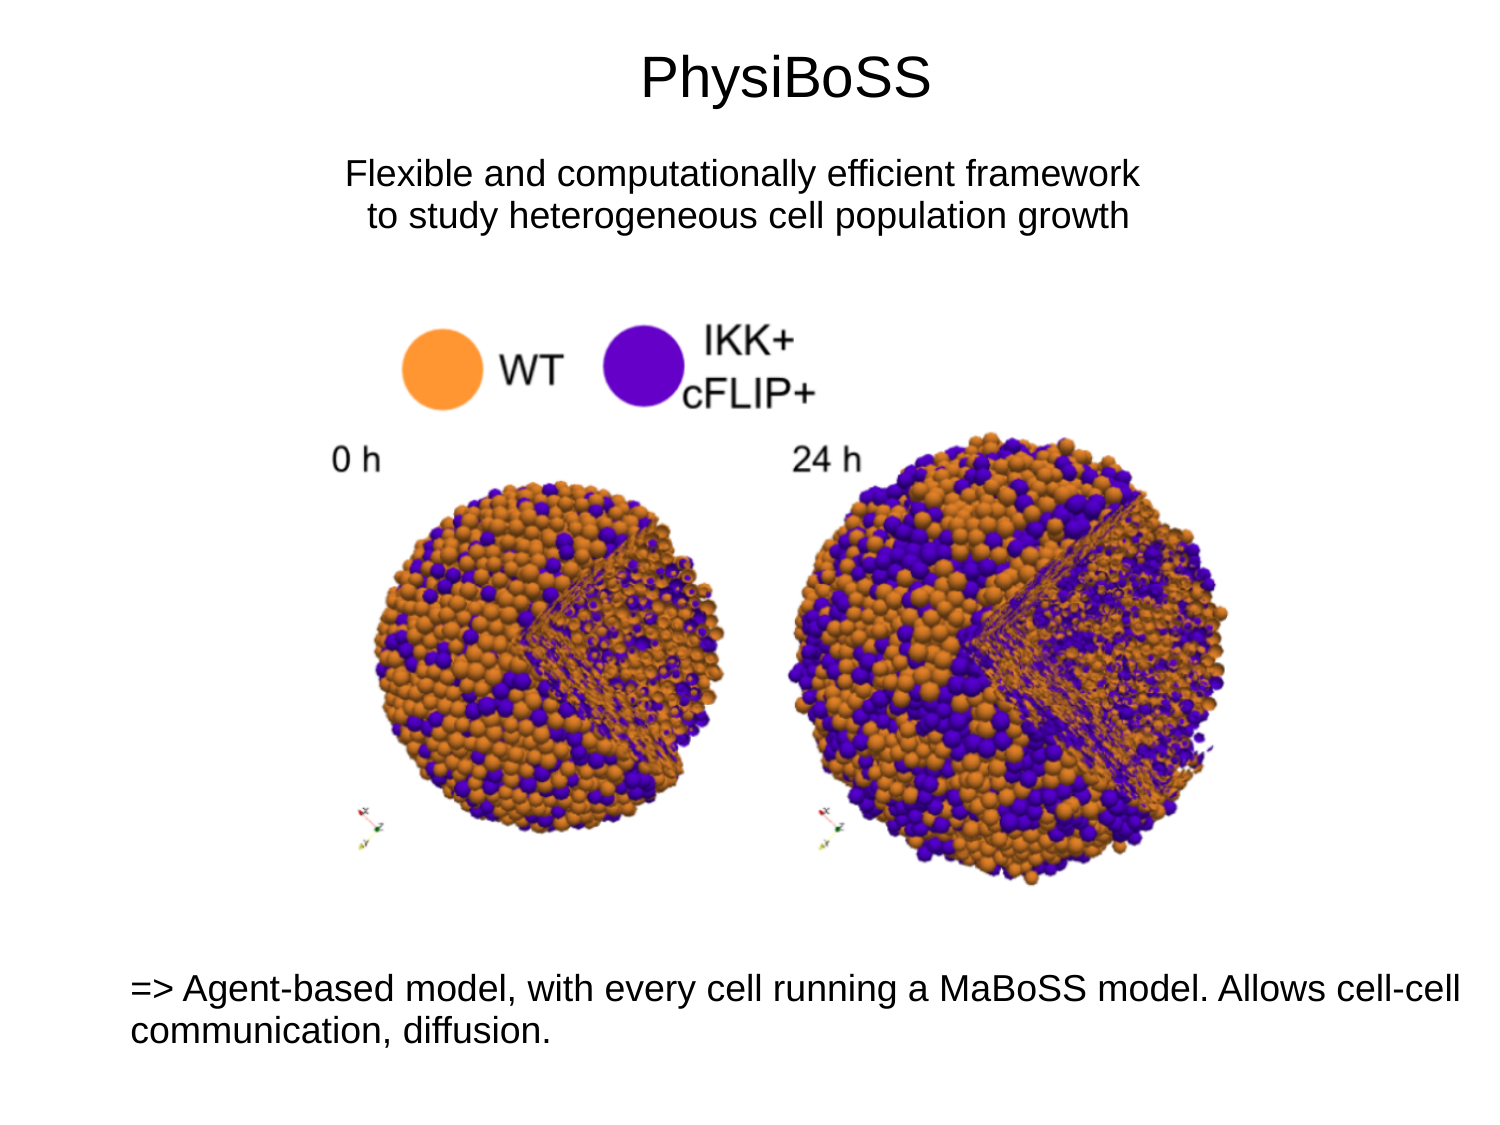

PhysiBoSS
Flexible and computationally efficient framework
to study heterogeneous cell population growth
=> Agent-based model, with every cell running a MaBoSS model. Allows cell-cell
communication, diffusion.